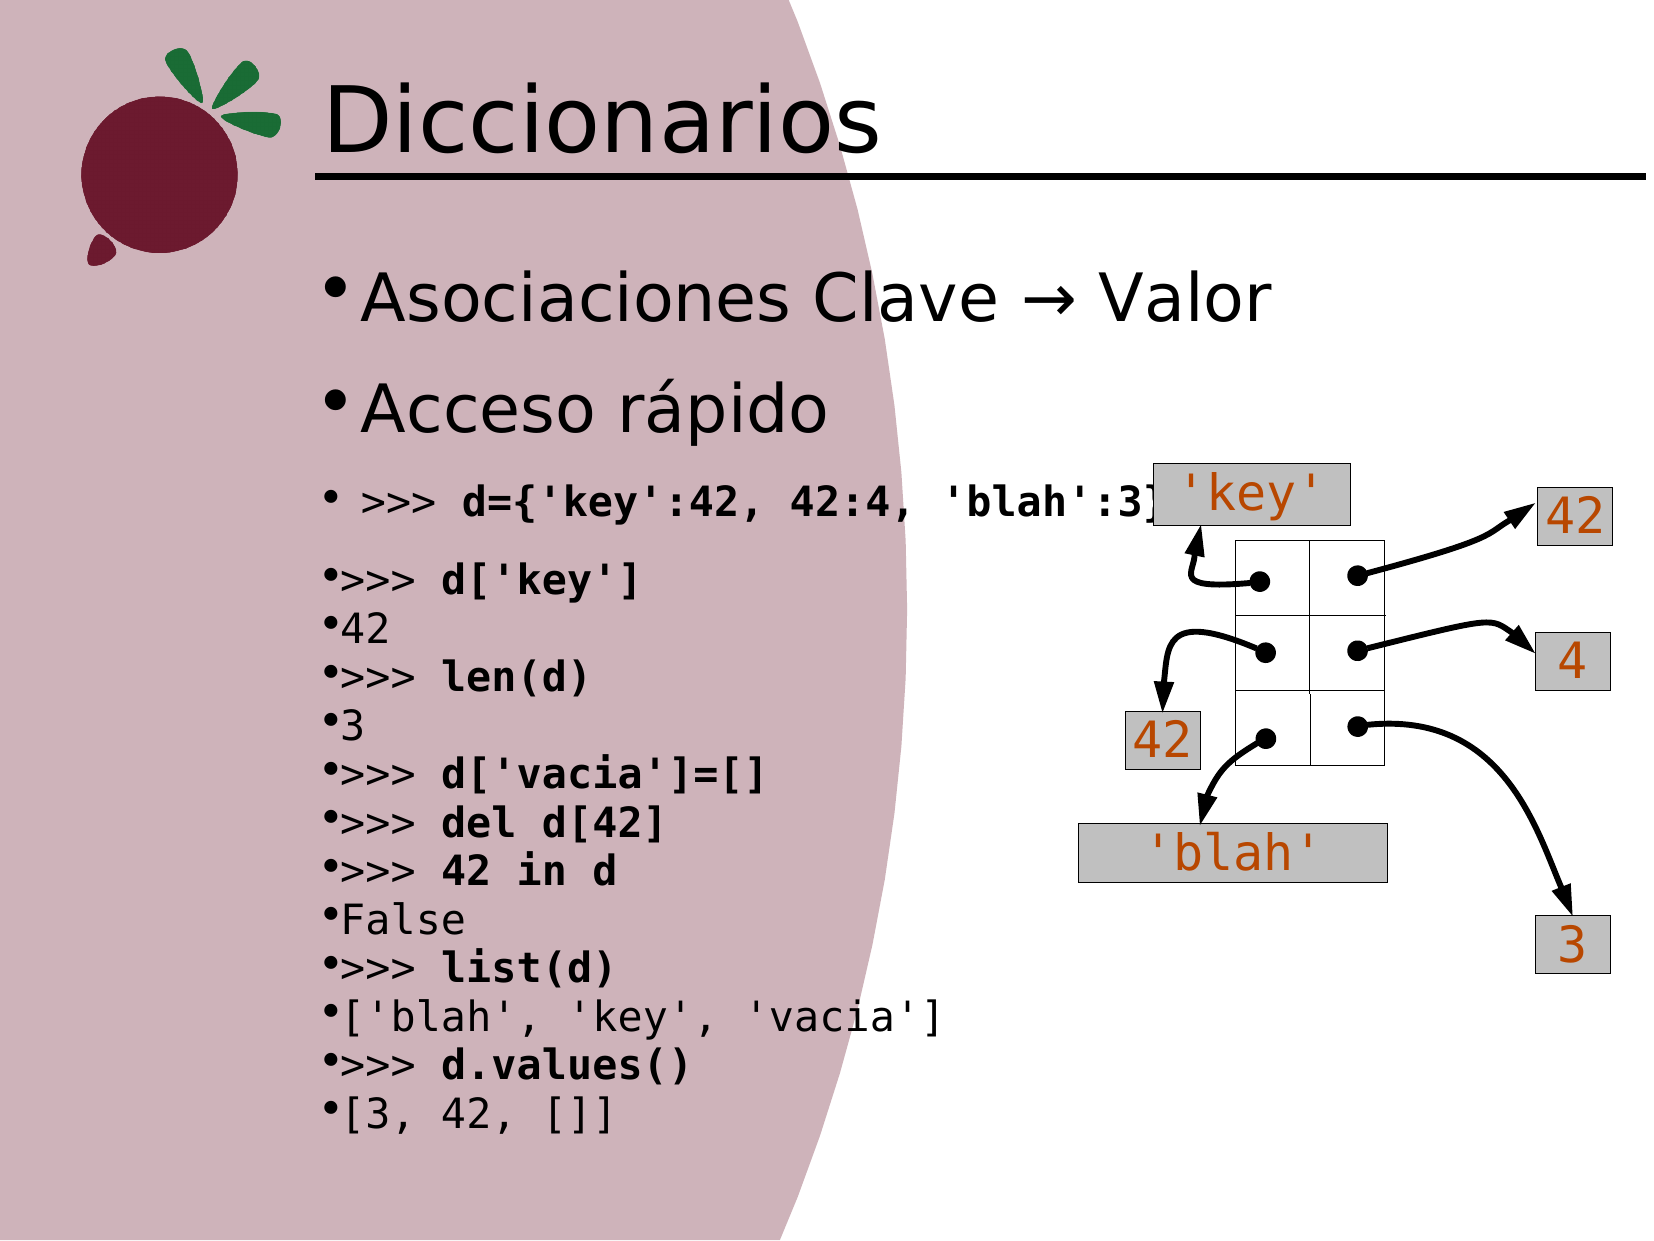

# Diccionarios
Asociaciones Clave → Valor
Acceso rápido
>>> d={'key':42, 42:4, 'blah':3}
>>> d['key']
42
>>> len(d)
3
>>> d['vacia']=[]
>>> del d[42]
>>> 42 in d
False
>>> list(d)
['blah', 'key', 'vacia']
>>> d.values()
[3, 42, []]
'key'
42
4
42
'blah'
3